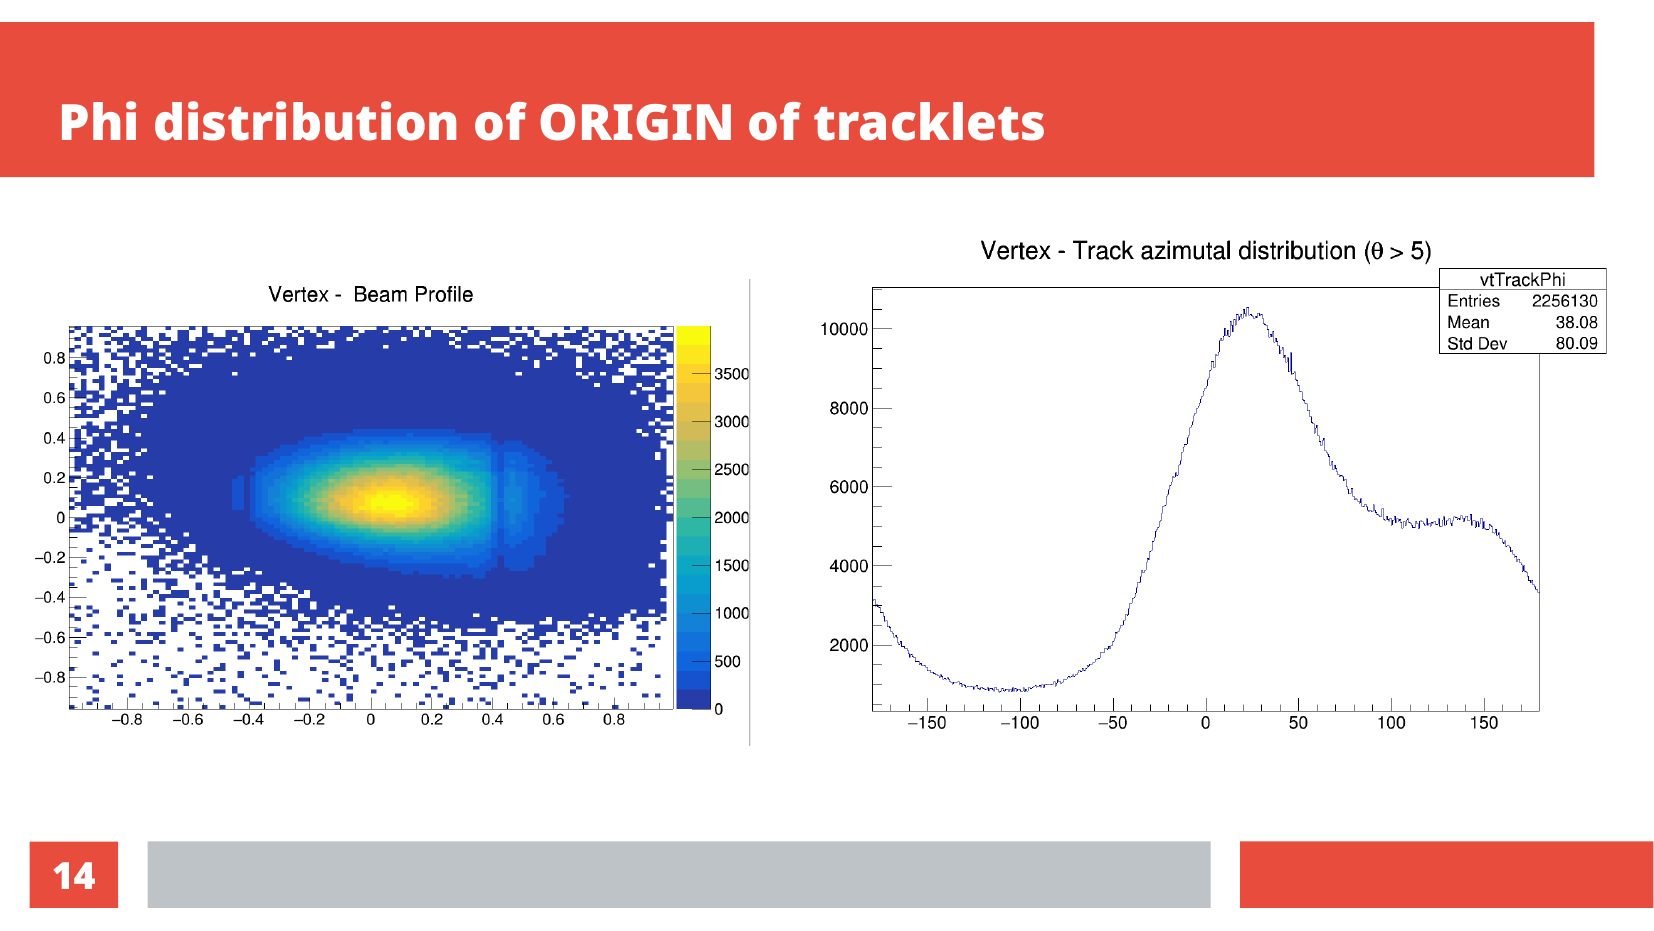

# Phi distribution of ORIGIN of tracklets
14